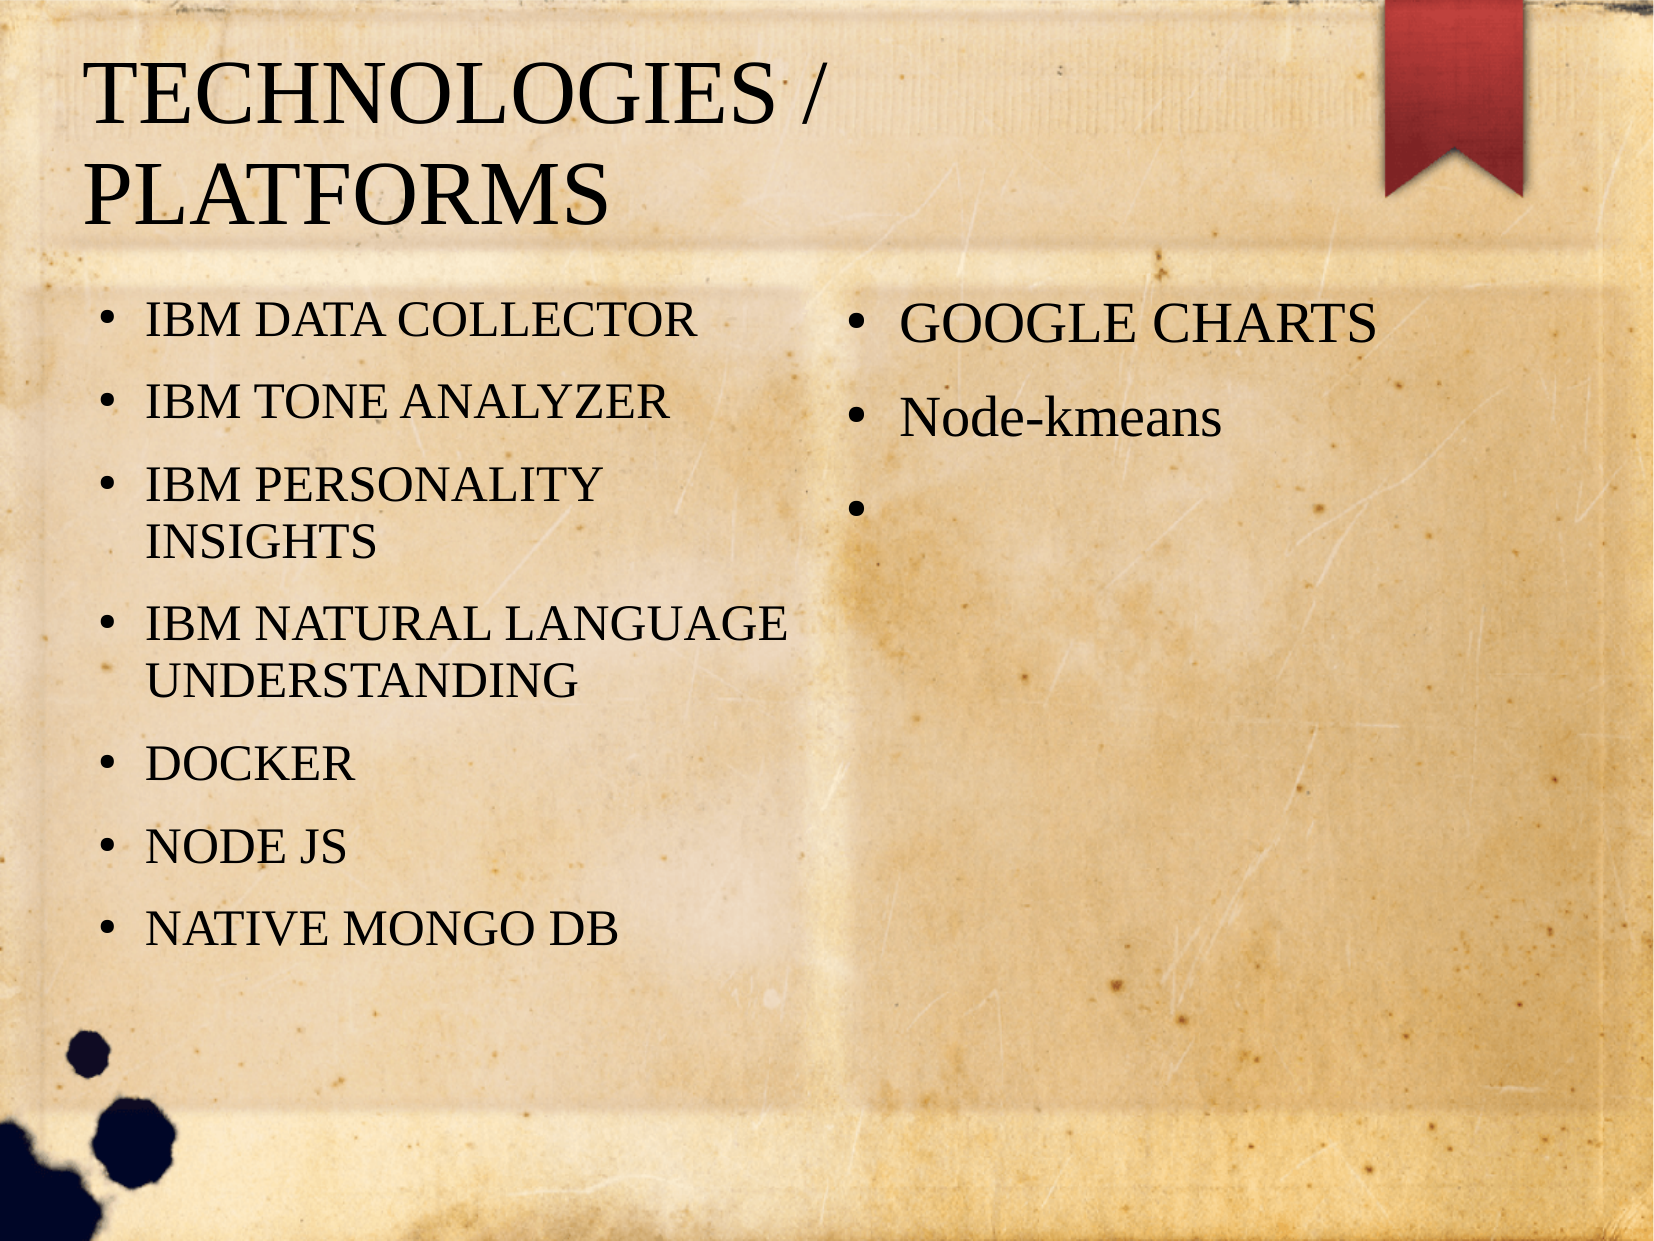

# TECHNOLOGIES / PLATFORMS
IBM DATA COLLECTOR
IBM TONE ANALYZER
IBM PERSONALITY INSIGHTS
IBM NATURAL LANGUAGE UNDERSTANDING
DOCKER
NODE JS
NATIVE MONGO DB
GOOGLE CHARTS
Node-kmeans